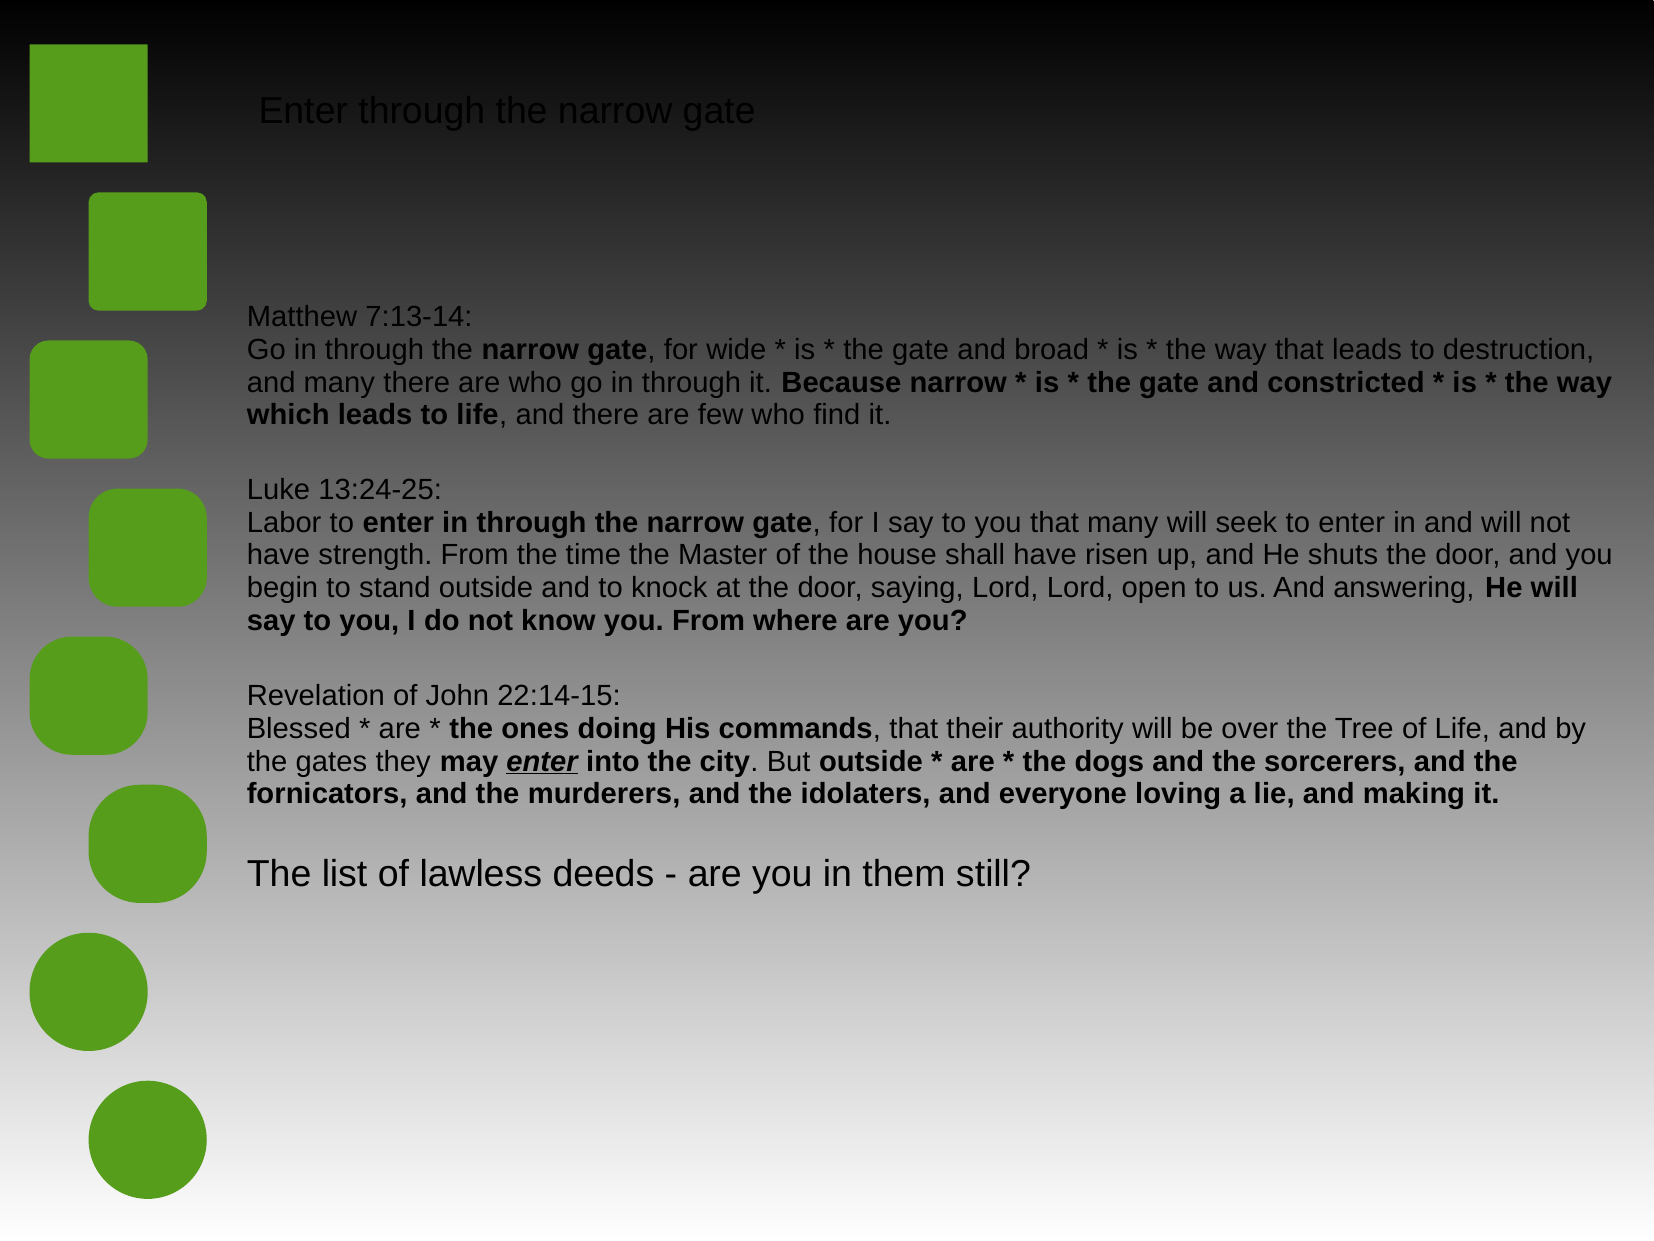

Enter through the narrow gate
Matthew 7:13-14:
Go in through the narrow gate, for wide * is * the gate and broad * is * the way that leads to destruction, and many there are who go in through it. Because narrow * is * the gate and constricted * is * the way which leads to life, and there are few who find it.
Luke 13:24-25:
Labor to enter in through the narrow gate, for I say to you that many will seek to enter in and will not have strength. From the time the Master of the house shall have risen up, and He shuts the door, and you begin to stand outside and to knock at the door, saying, Lord, Lord, open to us. And answering, He will say to you, I do not know you. From where are you?
Revelation of John 22:14-15:
Blessed * are * the ones doing His commands, that their authority will be over the Tree of Life, and by the gates they may enter into the city. But outside * are * the dogs and the sorcerers, and the fornicators, and the murderers, and the idolaters, and everyone loving a lie, and making it.
The list of lawless deeds - are you in them still?